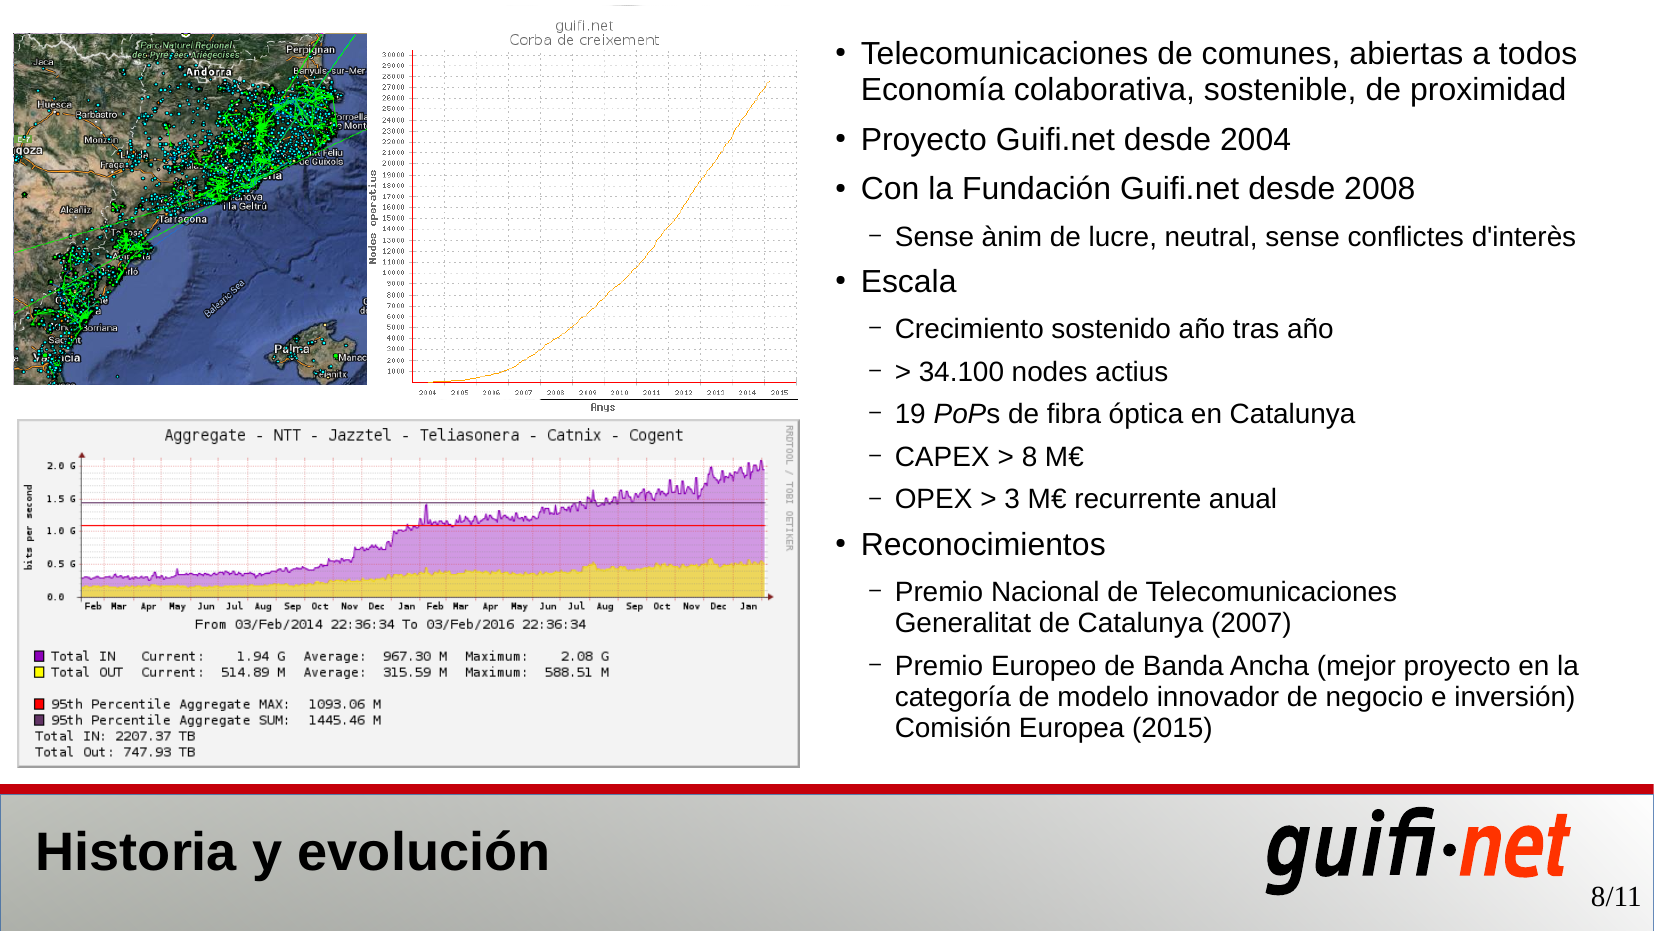

# Telecomunicaciones de comunes, abiertas a todos Economía colaborativa, sostenible, de proximidad
Proyecto Guifi.net desde 2004
Con la Fundación Guifi.net desde 2008
Sense ànim de lucre, neutral, sense conflictes d'interès
Escala
Crecimiento sostenido año tras año
> 34.100 nodes actius
19 PoPs de fibra óptica en Catalunya
CAPEX > 8 M€
OPEX > 3 M€ recurrente anual
Reconocimientos
Premio Nacional de Telecomunicaciones
Generalitat de Catalunya (2007)
Premio Europeo de Banda Ancha (mejor proyecto en la categoría de modelo innovador de negocio e inversión)
Comisión Europea (2015)
Historia y evolución